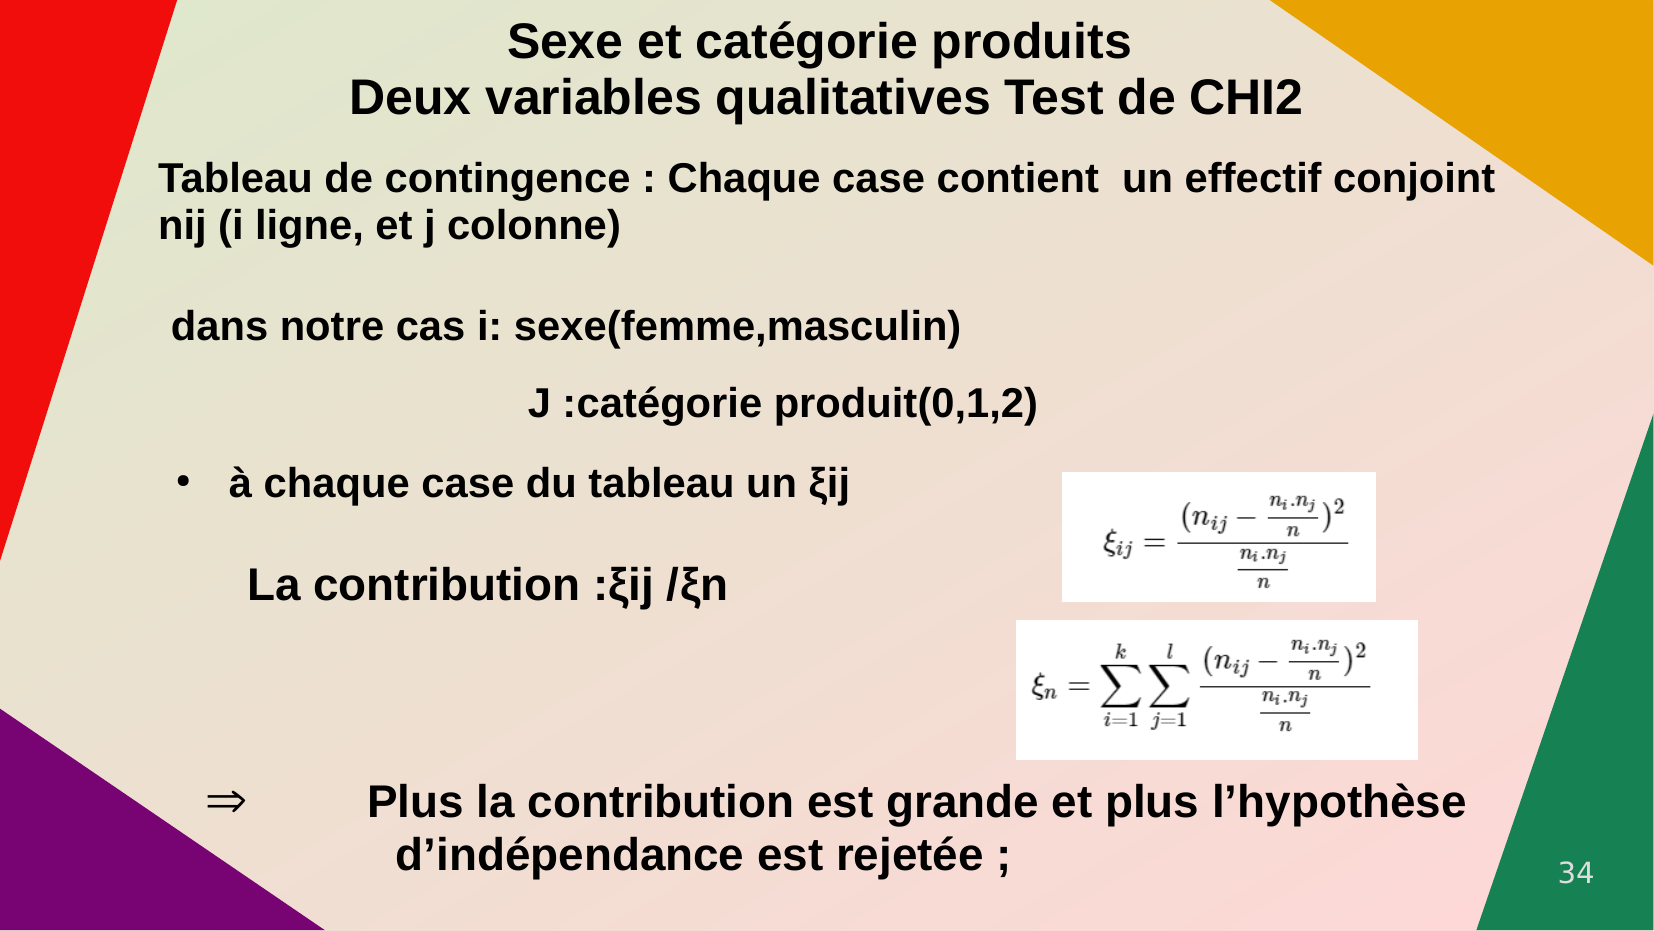

# Sexe et catégorie produits Deux variables qualitatives Test de CHI2
Tableau de contingence : Chaque case contient un effectif conjoint nij (i ligne, et j colonne)
 dans notre cas i: sexe(femme,masculin)
 J :catégorie produit(0,1,2)
à chaque case du tableau un ξij
 La contribution :ξij /ξn
  Plus la contribution est grande et plus l’hypothèse
 d’indépendance est rejetée ;
34